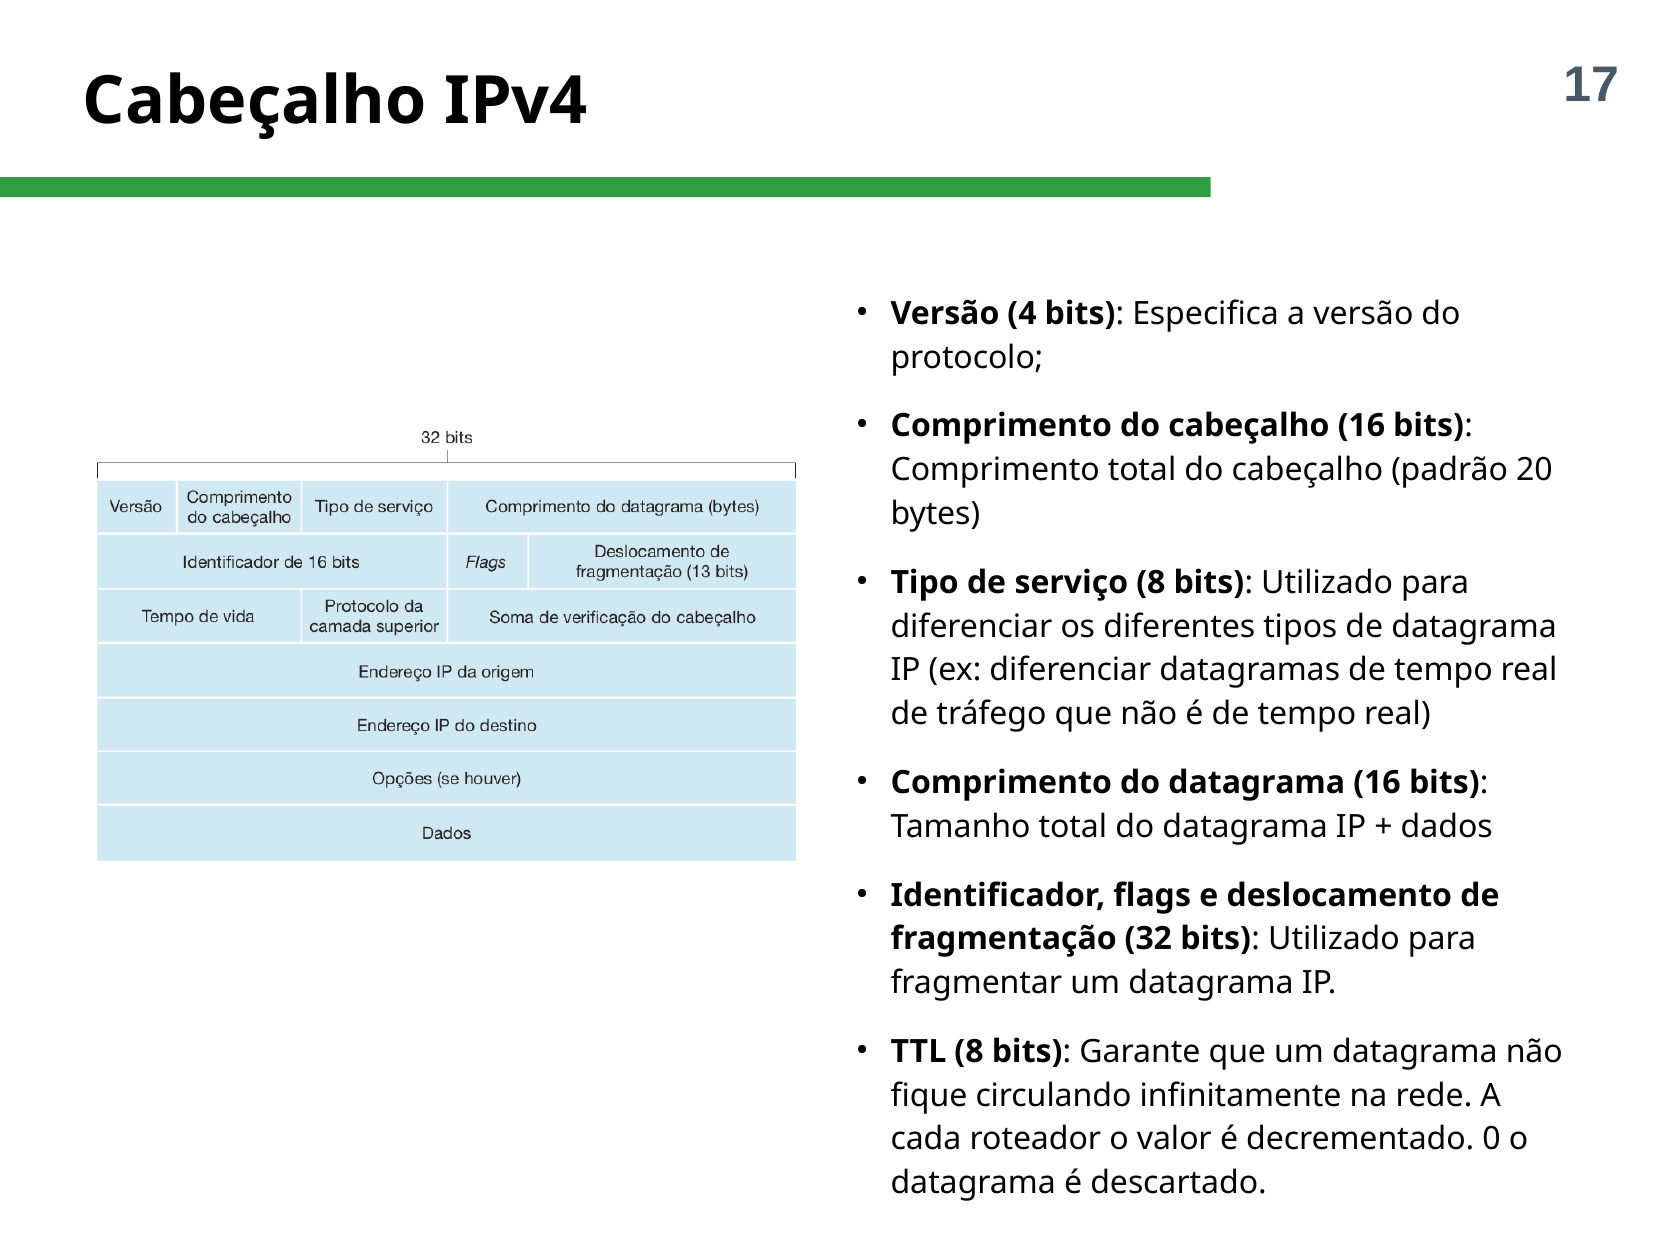

# Cabeçalho IPv4
Versão (4 bits): Especifica a versão do protocolo;
Comprimento do cabeçalho (16 bits): Comprimento total do cabeçalho (padrão 20 bytes)
Tipo de serviço (8 bits): Utilizado para diferenciar os diferentes tipos de datagrama IP (ex: diferenciar datagramas de tempo real de tráfego que não é de tempo real)
Comprimento do datagrama (16 bits): Tamanho total do datagrama IP + dados
Identificador, flags e deslocamento de fragmentação (32 bits): Utilizado para fragmentar um datagrama IP.
TTL (8 bits): Garante que um datagrama não fique circulando infinitamente na rede. A cada roteador o valor é decrementado. 0 o datagrama é descartado.